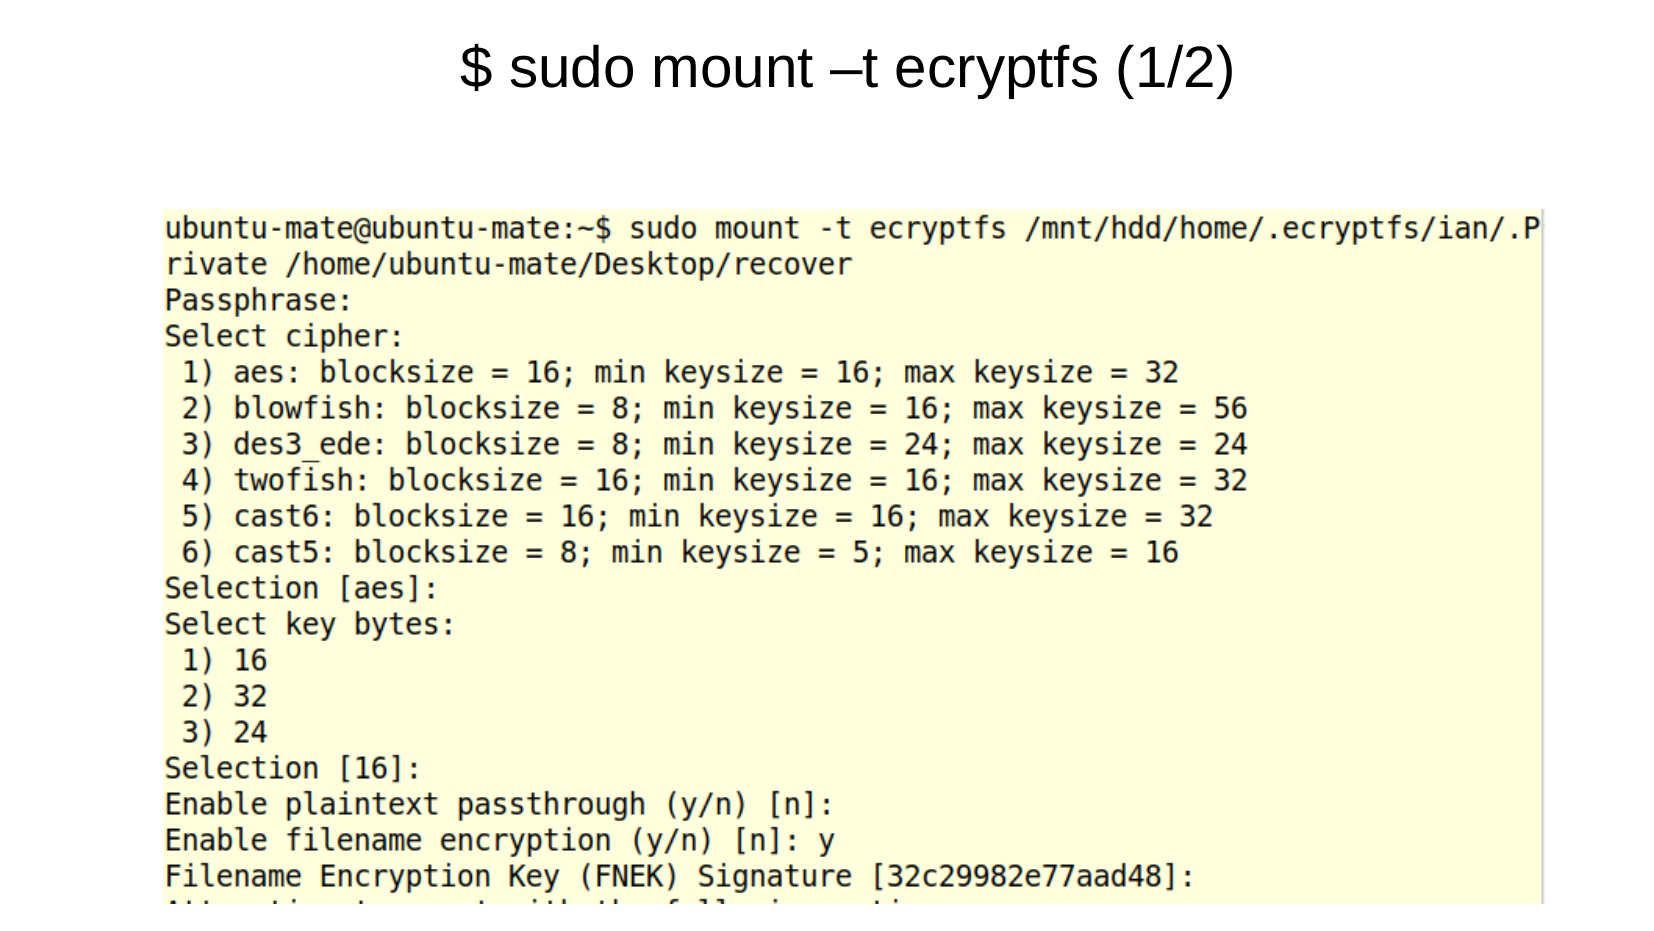

# $ sudo mount –t ecryptfs (1/2)